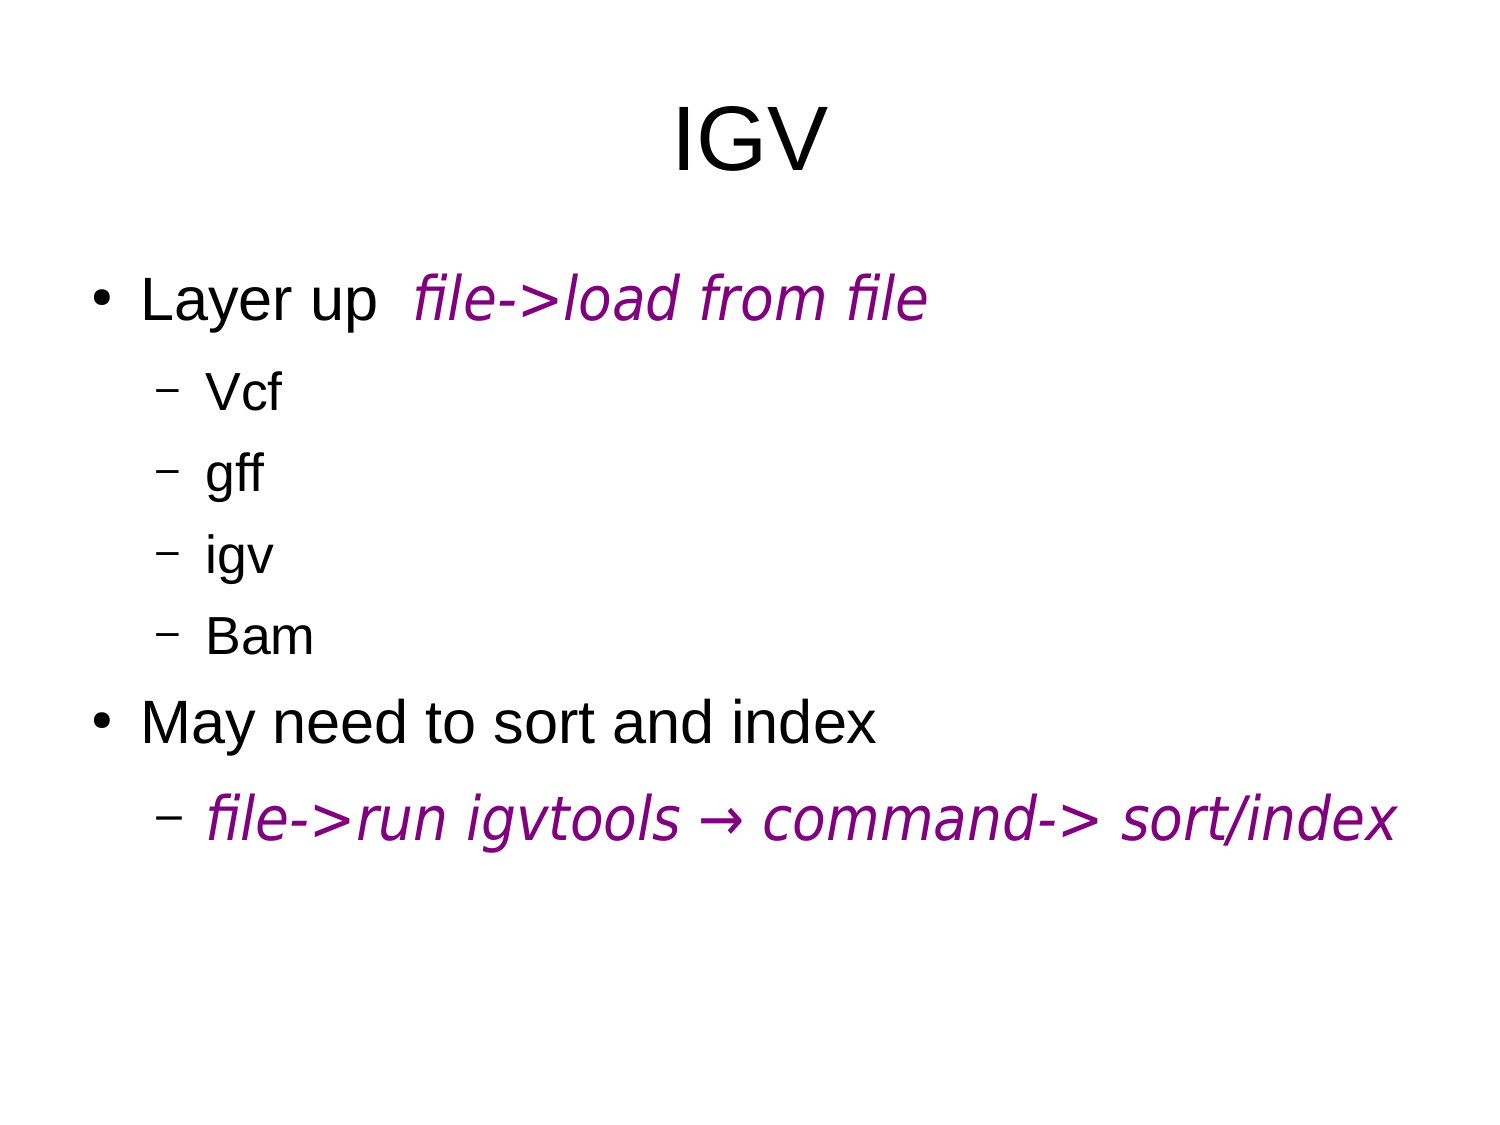

# IGV
Layer up file->load from file
Vcf
gff
igv
Bam
May need to sort and index
file->run igvtools → command-> sort/index